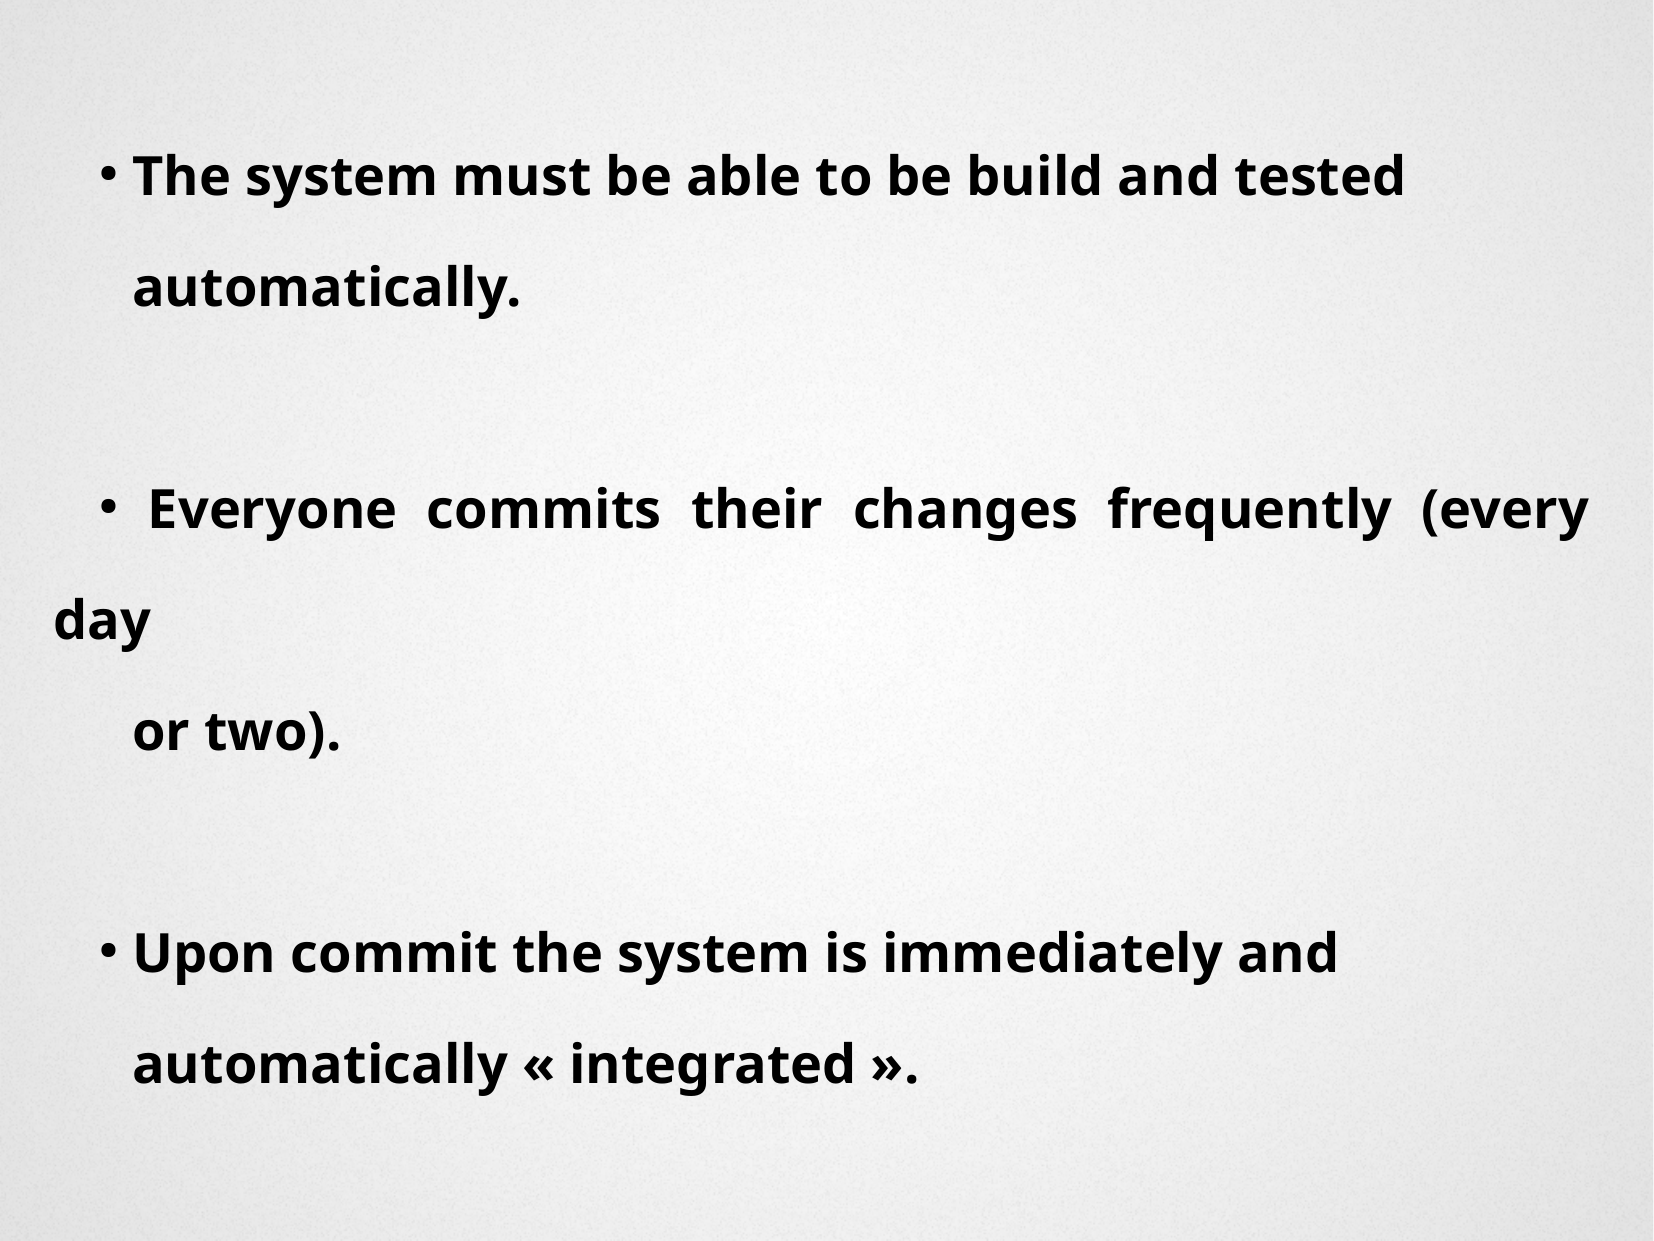

The system must be able to be build and tested
 automatically.
 Everyone commits their changes frequently (every day
 or two).
 Upon commit the system is immediately and
 automatically « integrated ».